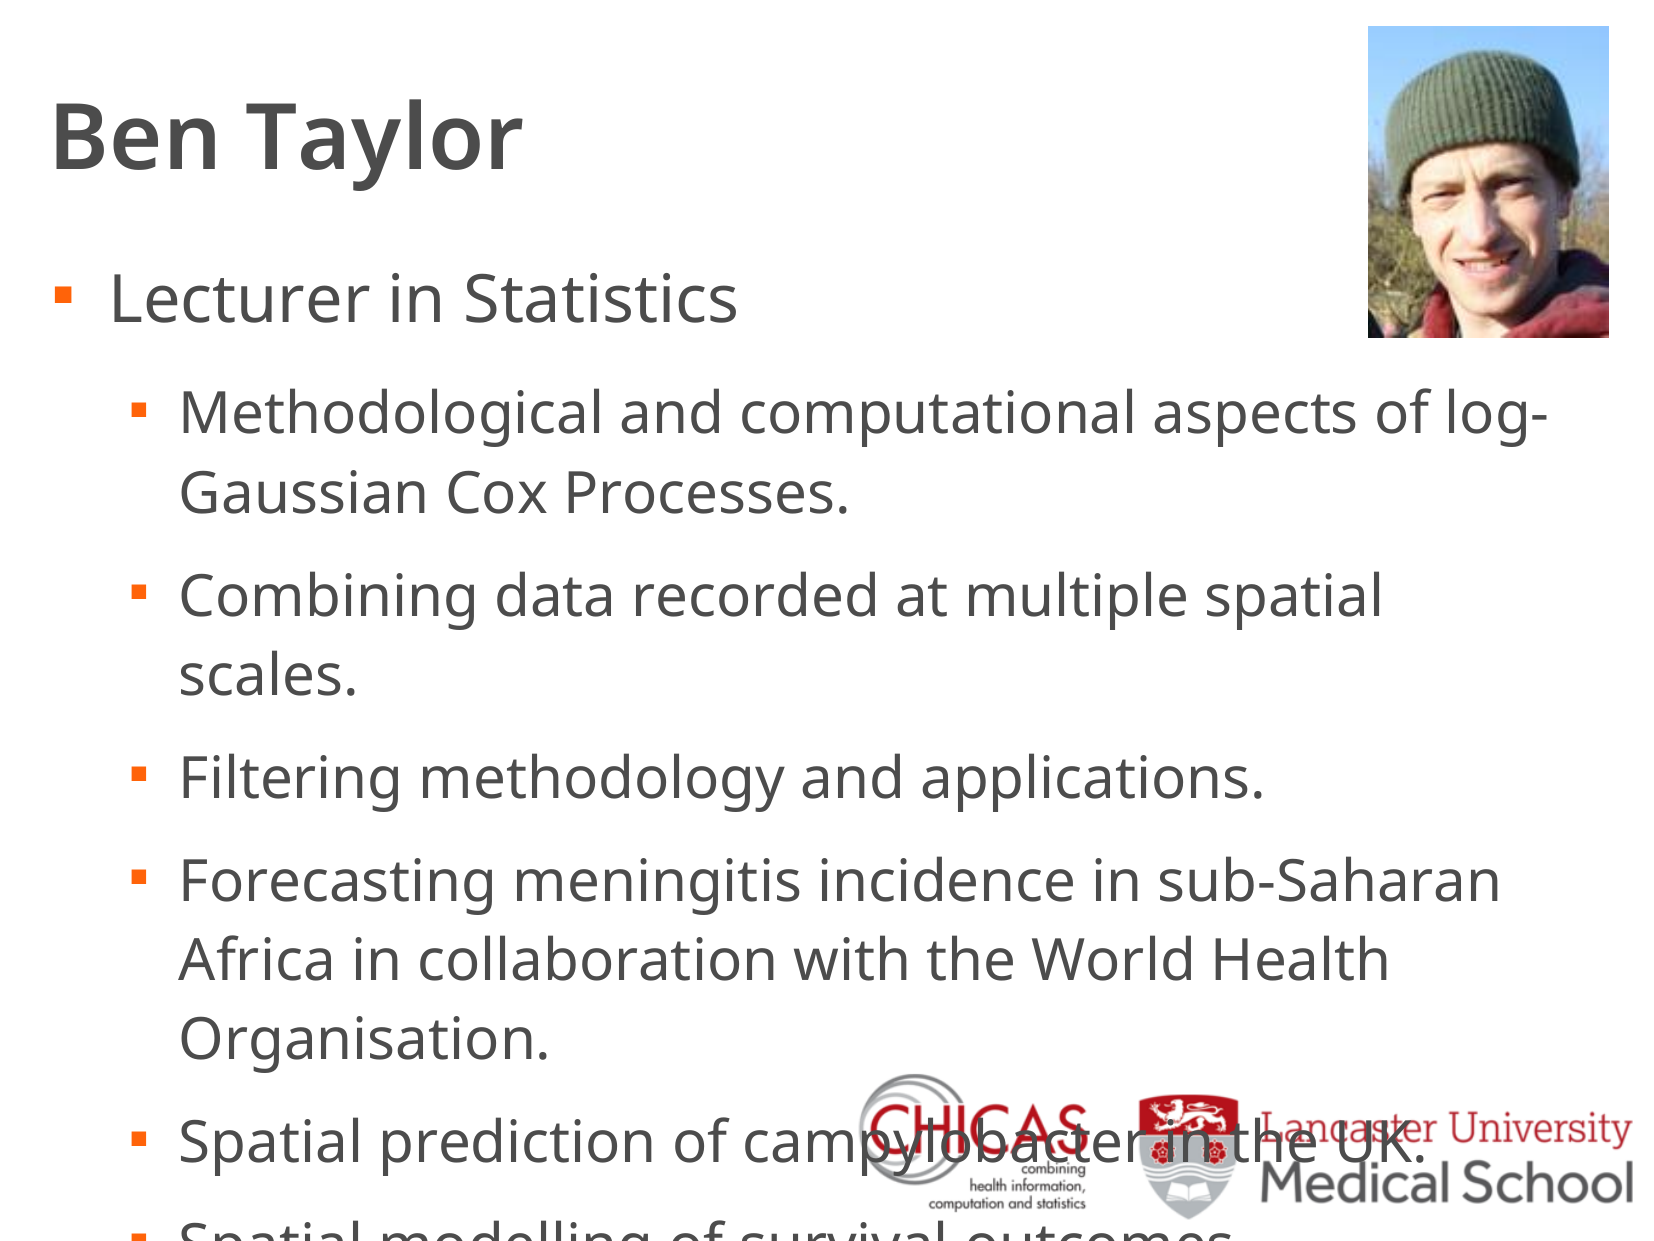

# Ben Taylor
Lecturer in Statistics
Methodological and computational aspects of log-Gaussian Cox Processes.
Combining data recorded at multiple spatial scales.
Filtering methodology and applications.
Forecasting meningitis incidence in sub-Saharan Africa in collaboration with the World Health Organisation.
Spatial prediction of campylobacter in the UK.
Spatial modelling of survival outcomes